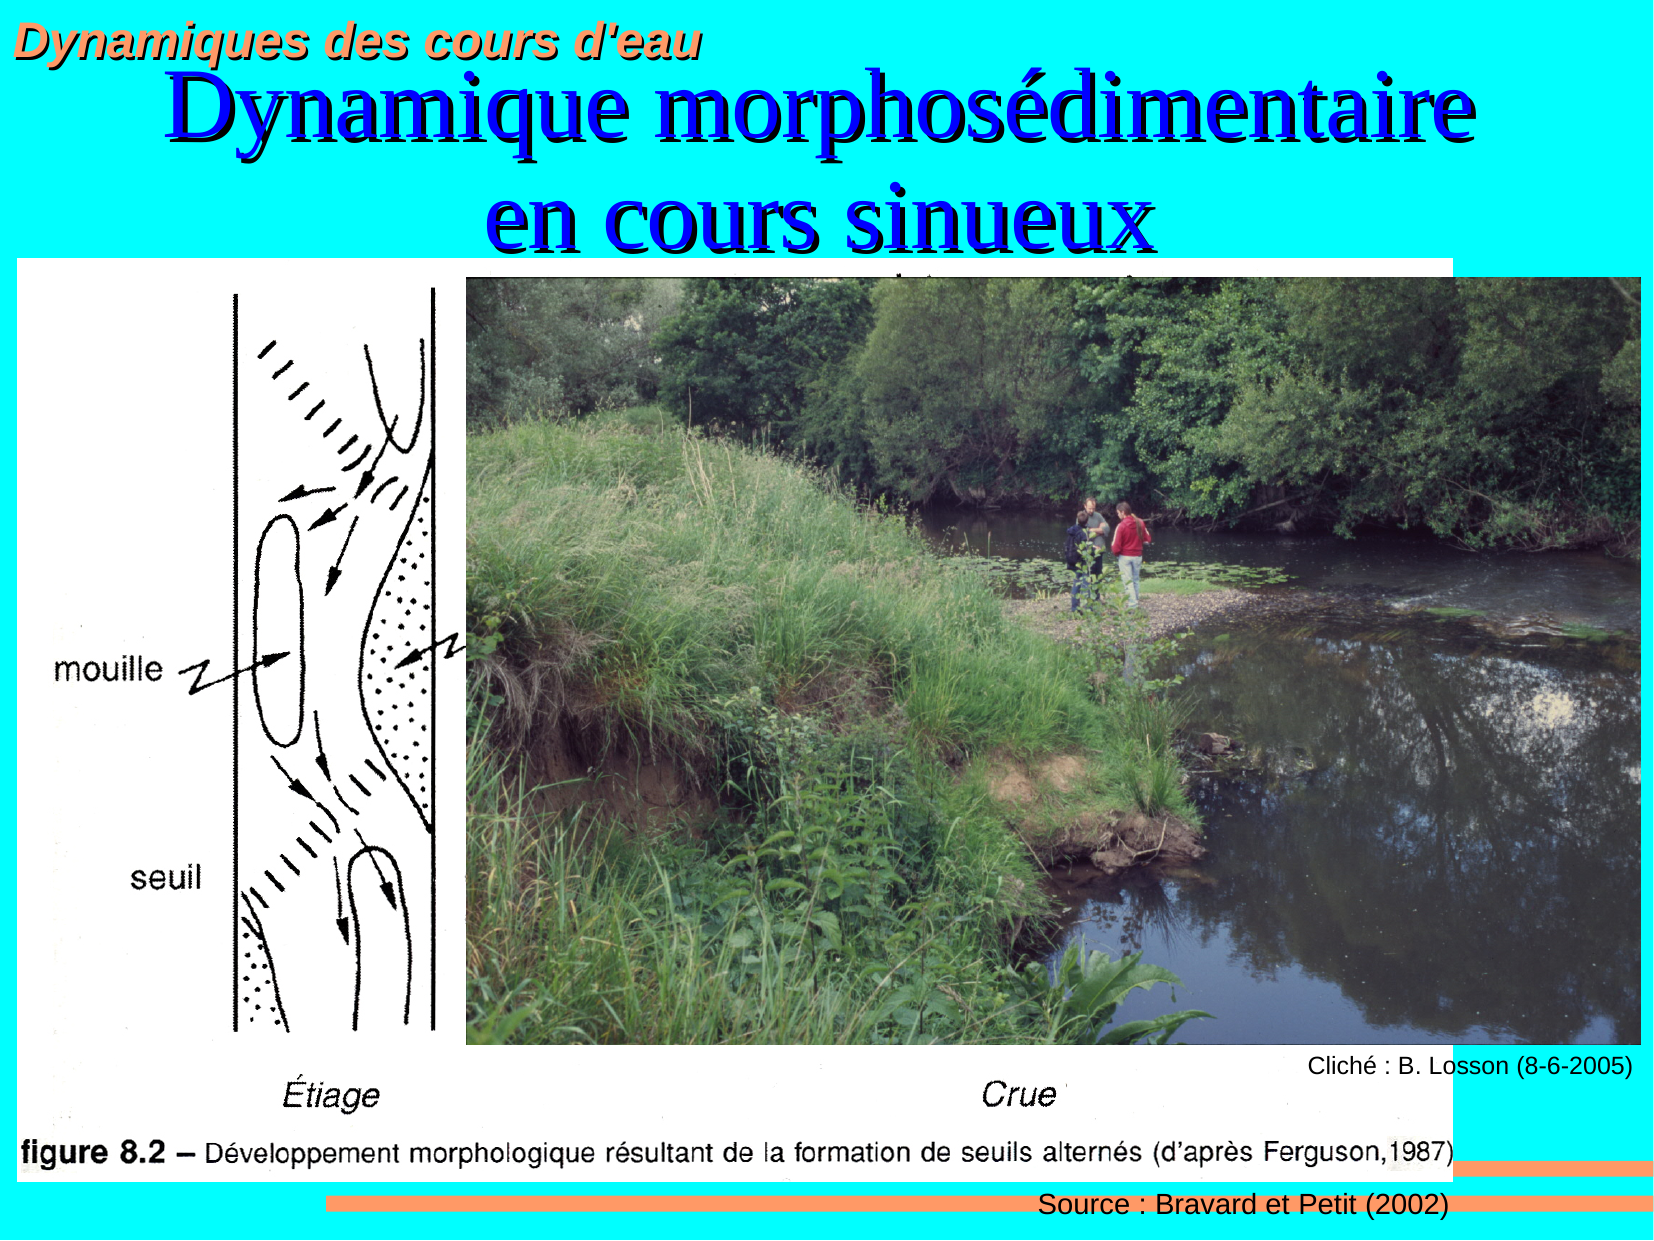

# Dynamiques des cours d'eau
Dynamique morphosédimentaire en cours sinueux
Cliché : B. Losson (8-6-2005)
Source : Bravard et Petit (2002)